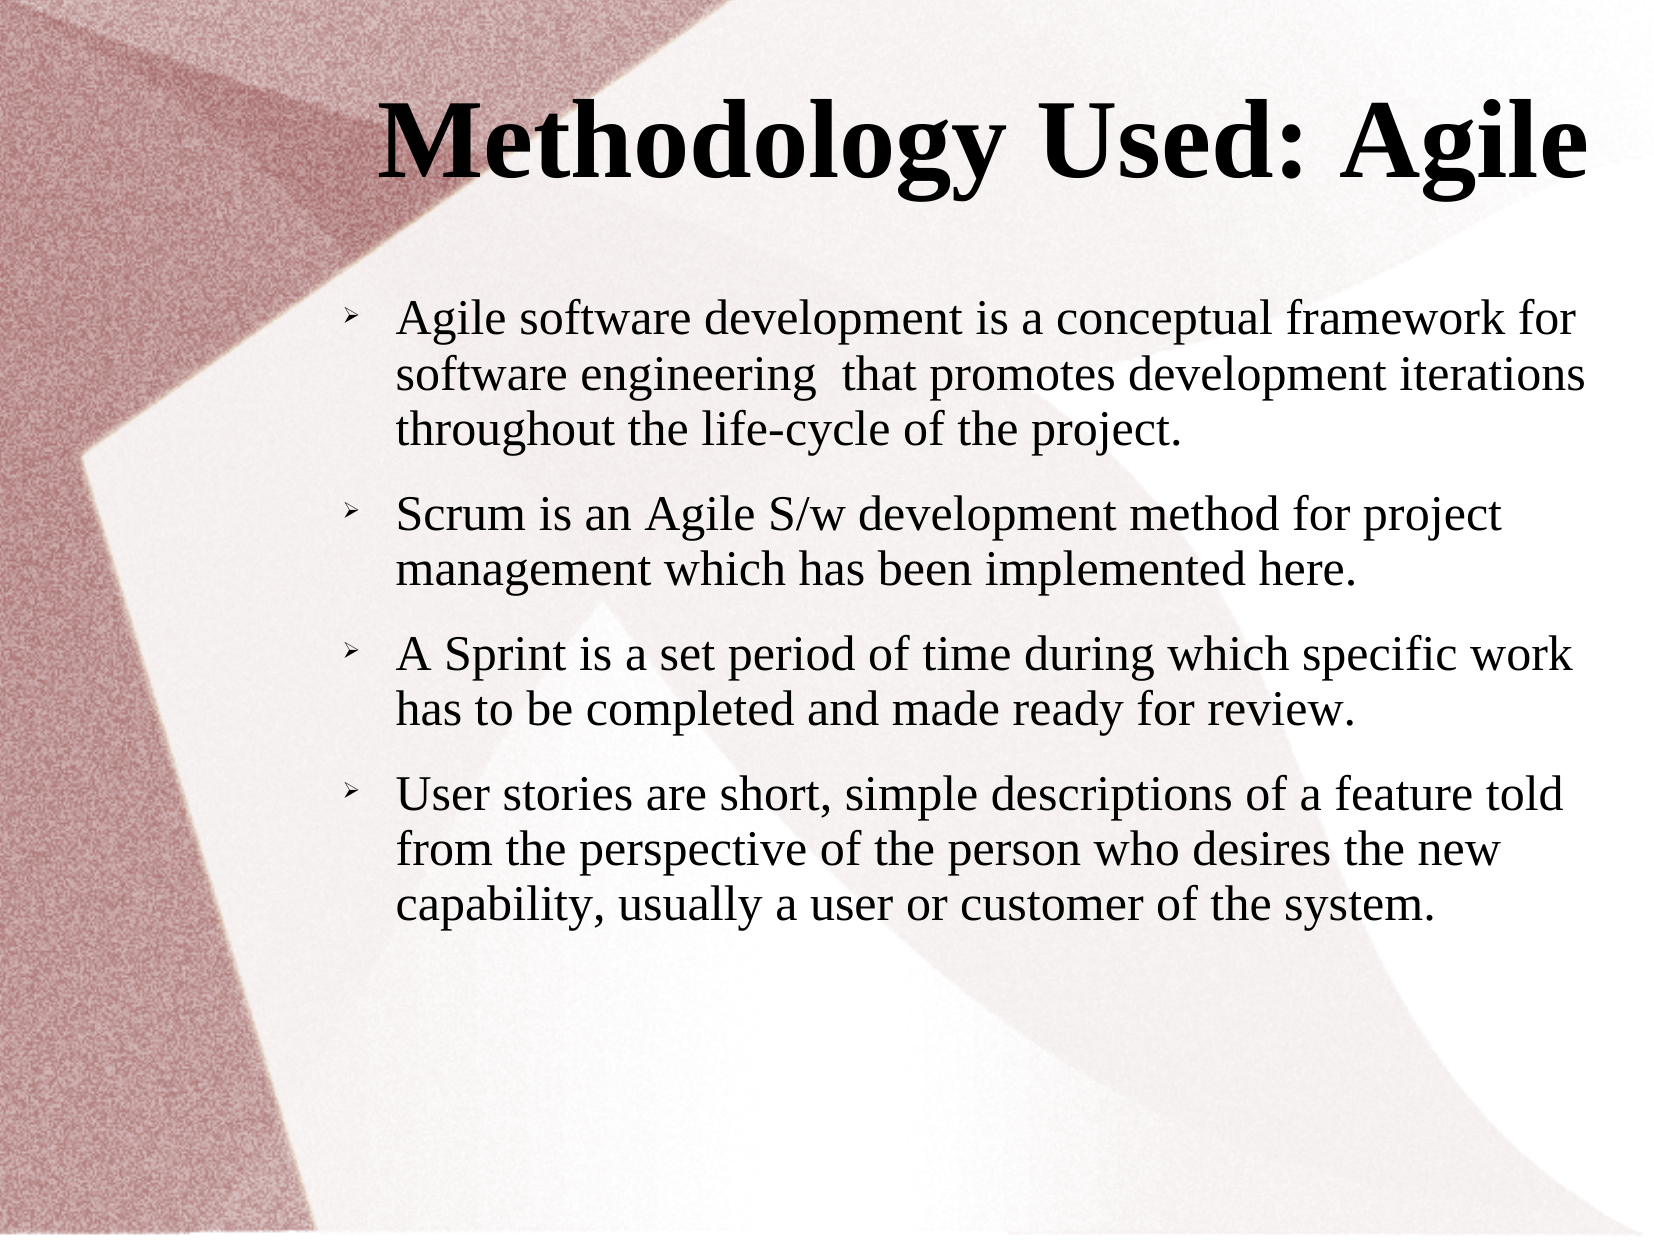

# Methodology Used: Agile
Agile software development is a conceptual framework for software engineering that promotes development iterations throughout the life-cycle of the project.
Scrum is an Agile S/w development method for project management which has been implemented here.
A Sprint is a set period of time during which specific work has to be completed and made ready for review.
User stories are short, simple descriptions of a feature told from the perspective of the person who desires the new capability, usually a user or customer of the system.